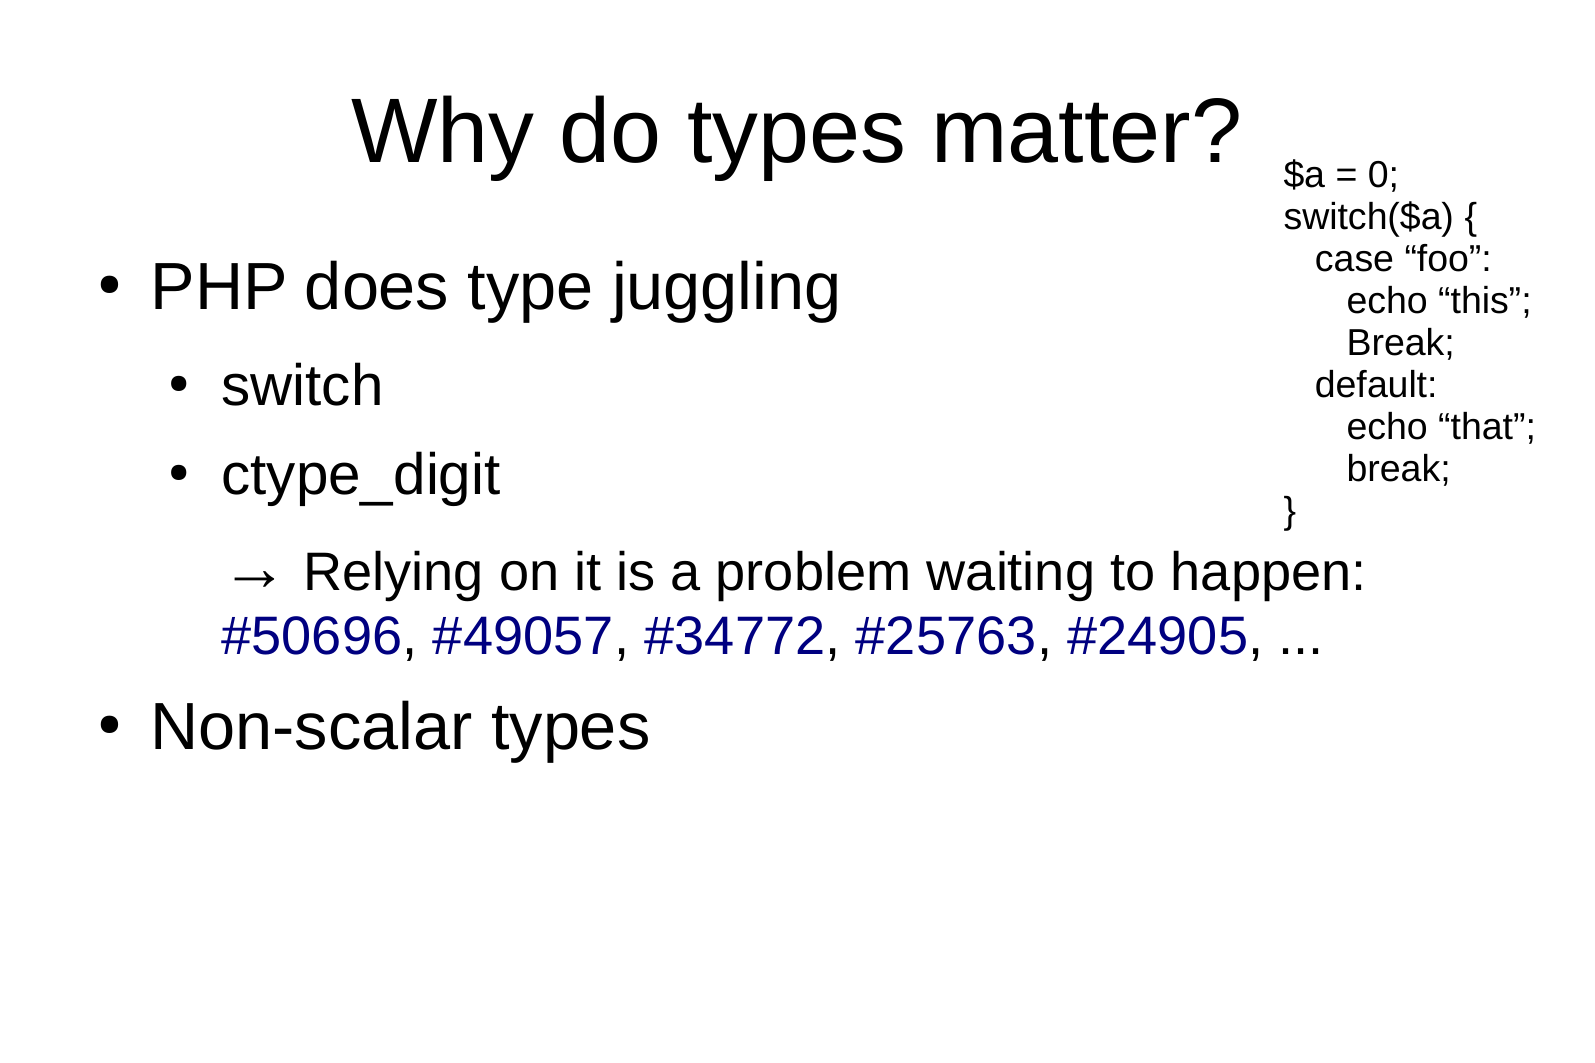

# Why do types matter?
$a = 0;
switch($a) {
 case “foo”:
 echo “this”;
 Break;
 default:
 echo “that”;
 break;
}
PHP does type juggling
switch
ctype_digit
→ Relying on it is a problem waiting to happen: #50696, #49057, #34772, #25763, #24905, ...
Non-scalar types